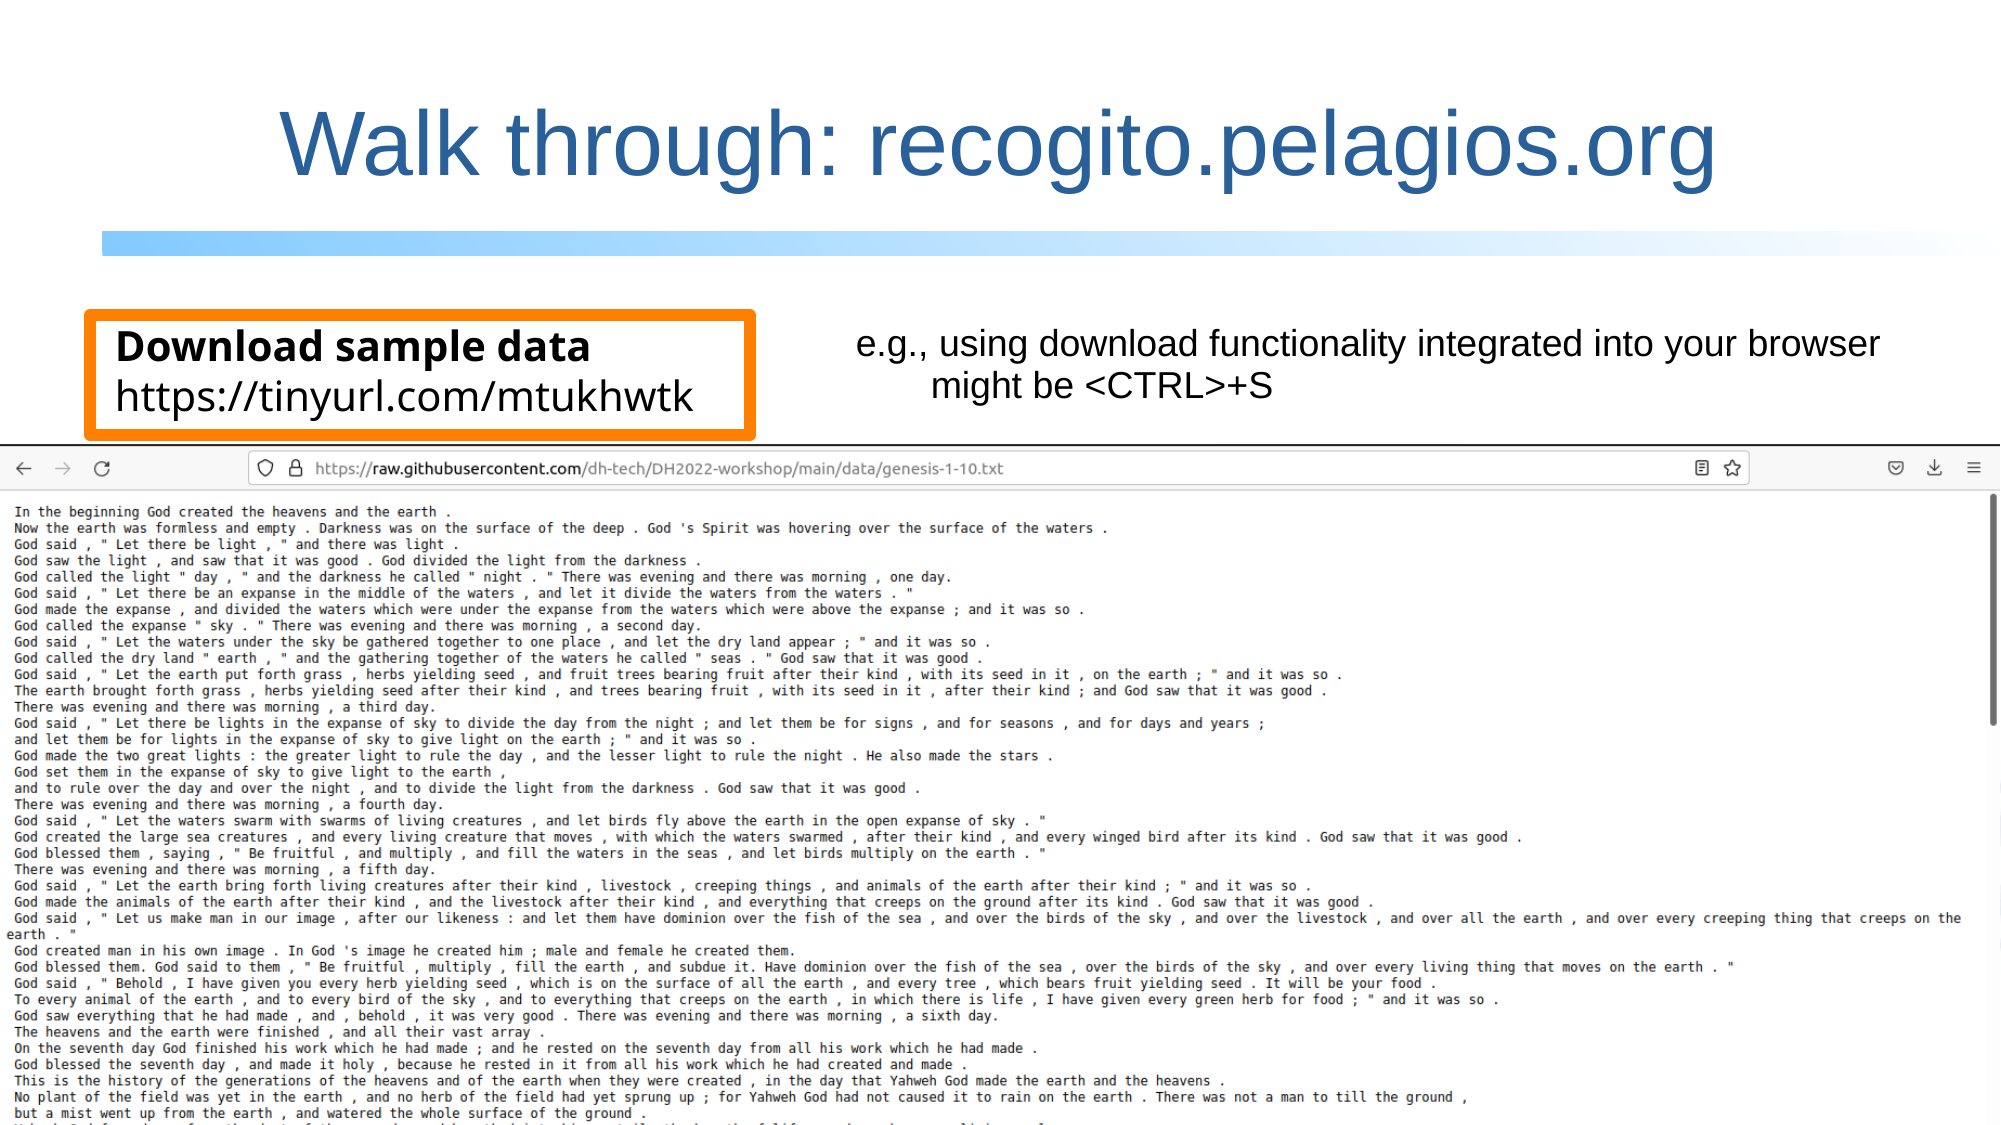

# Walk through: recogito.pelagios.org
Download sample data
https://tinyurl.com/mtukhwtk
e.g., using download functionality integrated into your browser
	might be <CTRL>+S